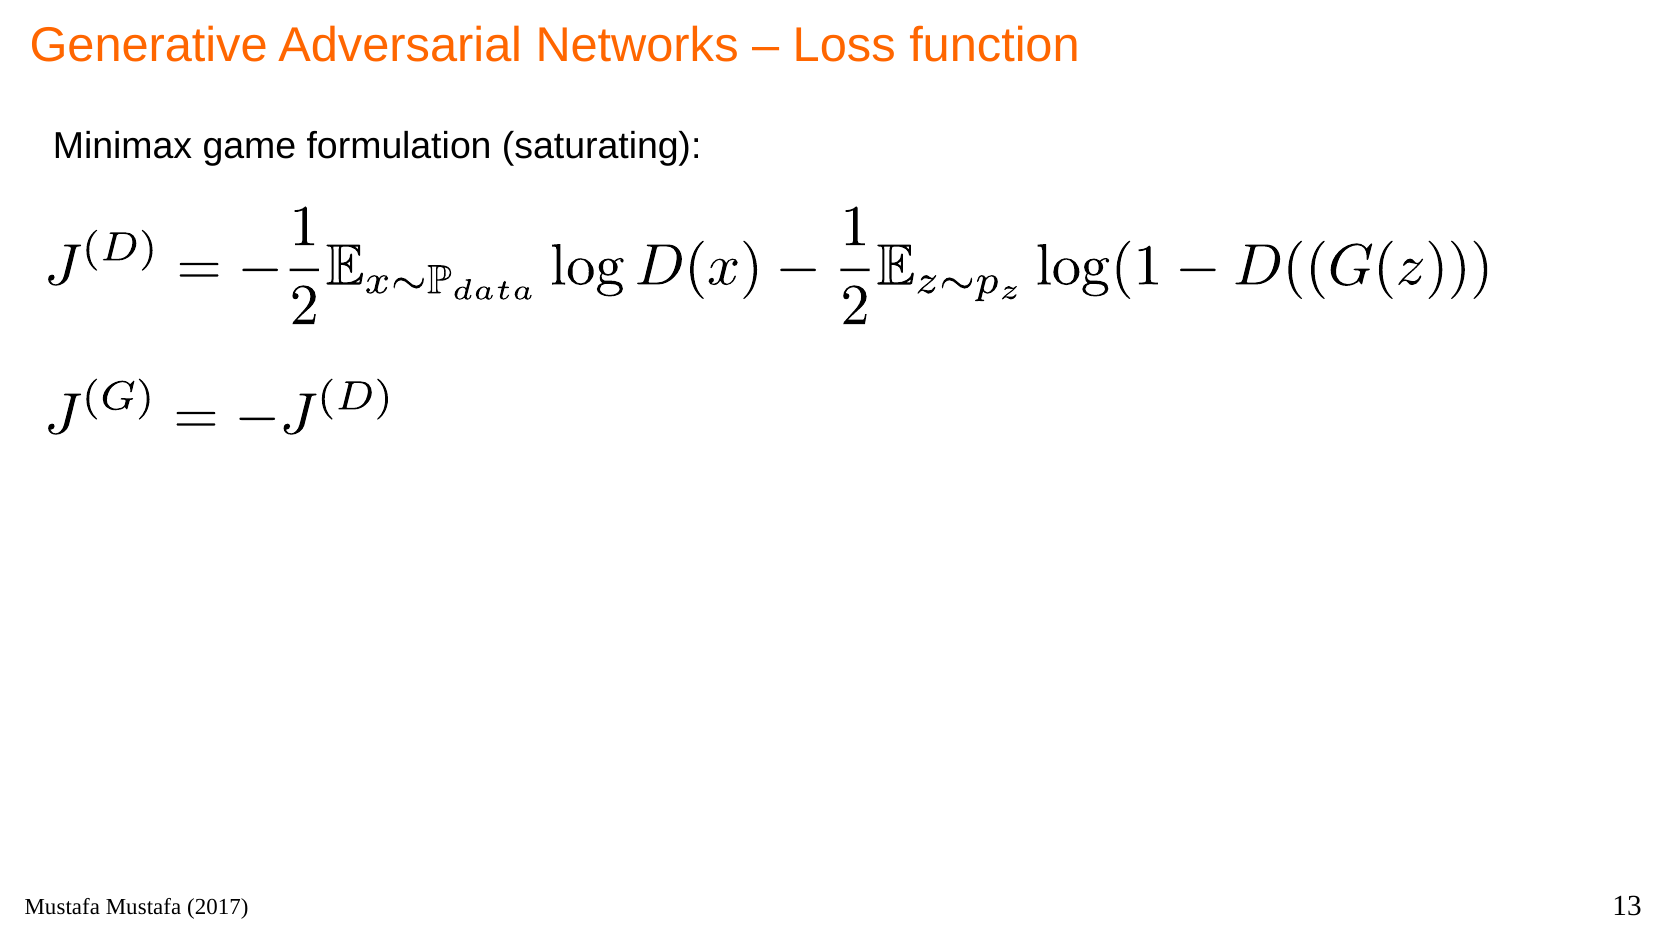

# Generative Adversarial Networks – Loss function
Minimax game formulation (saturating):
13
Mustafa Mustafa (2017)